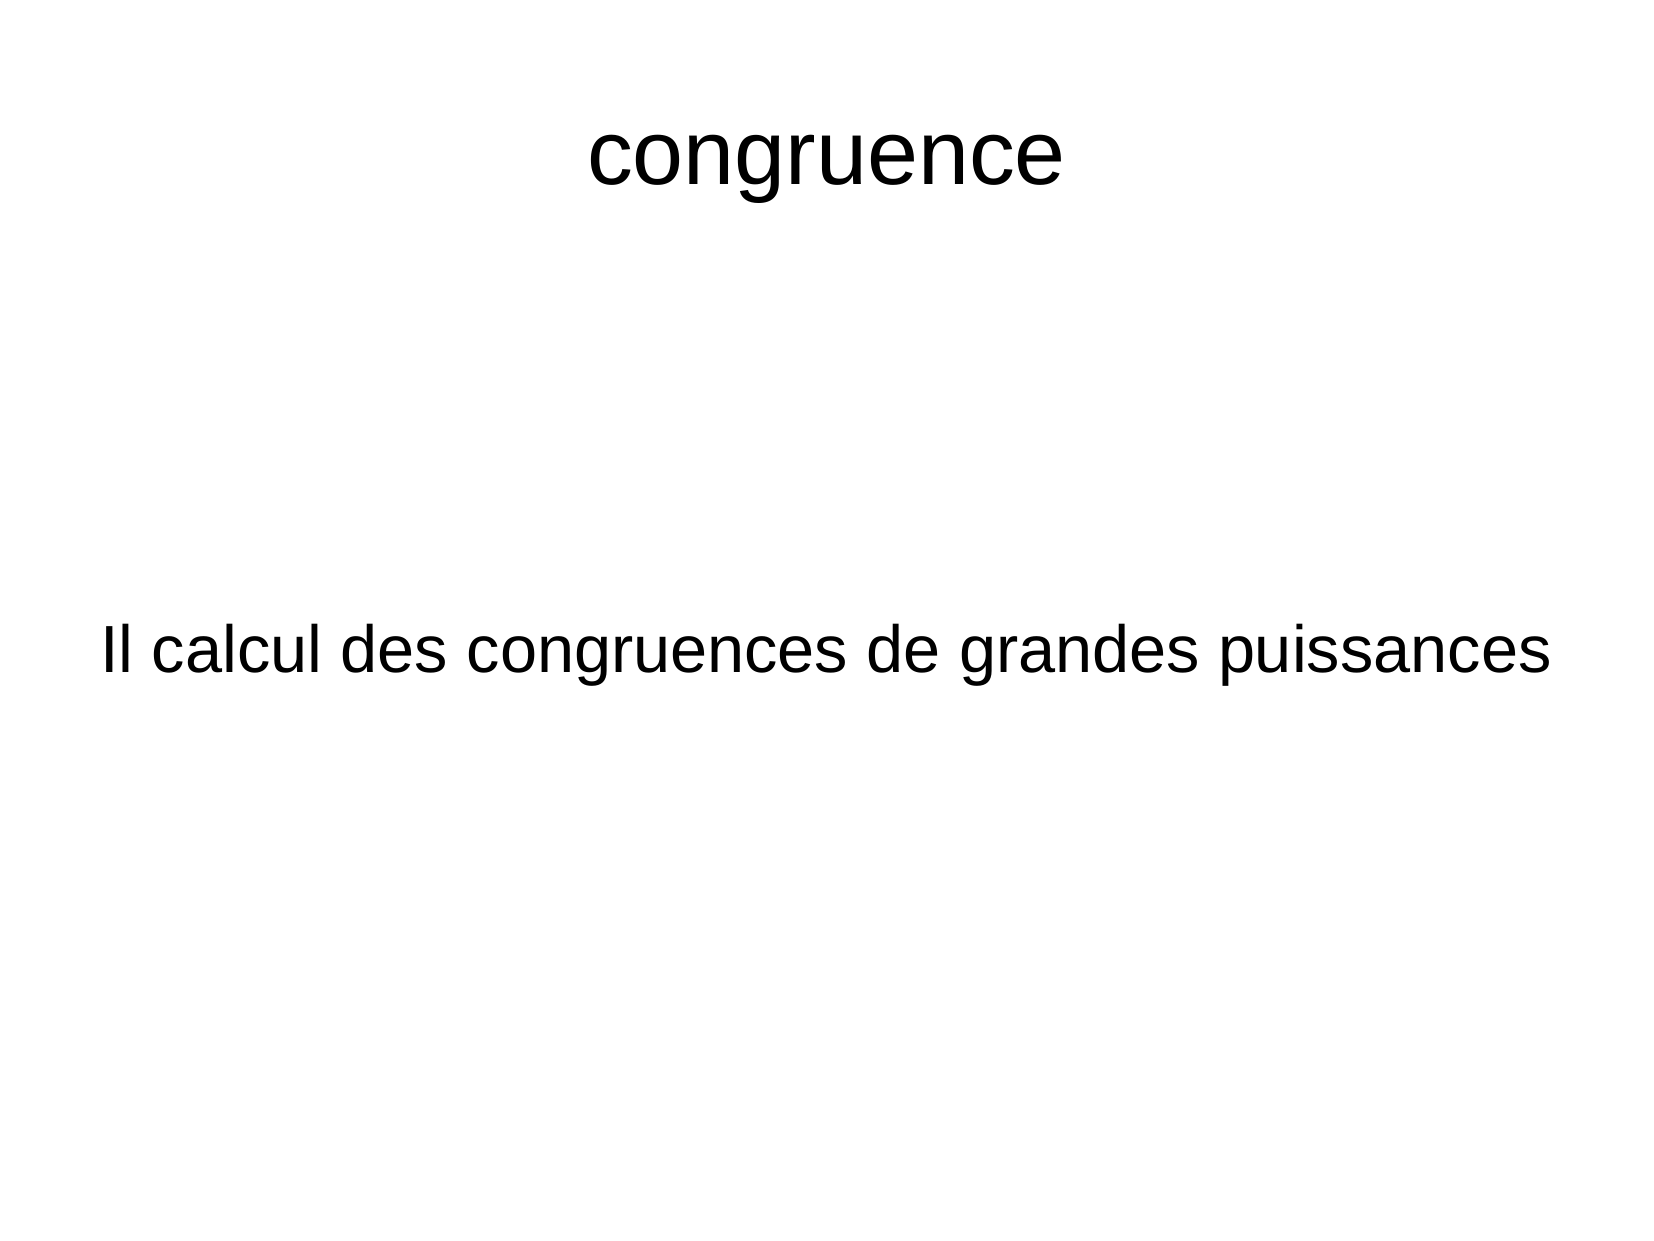

# congruence
Il calcul des congruences de grandes puissances